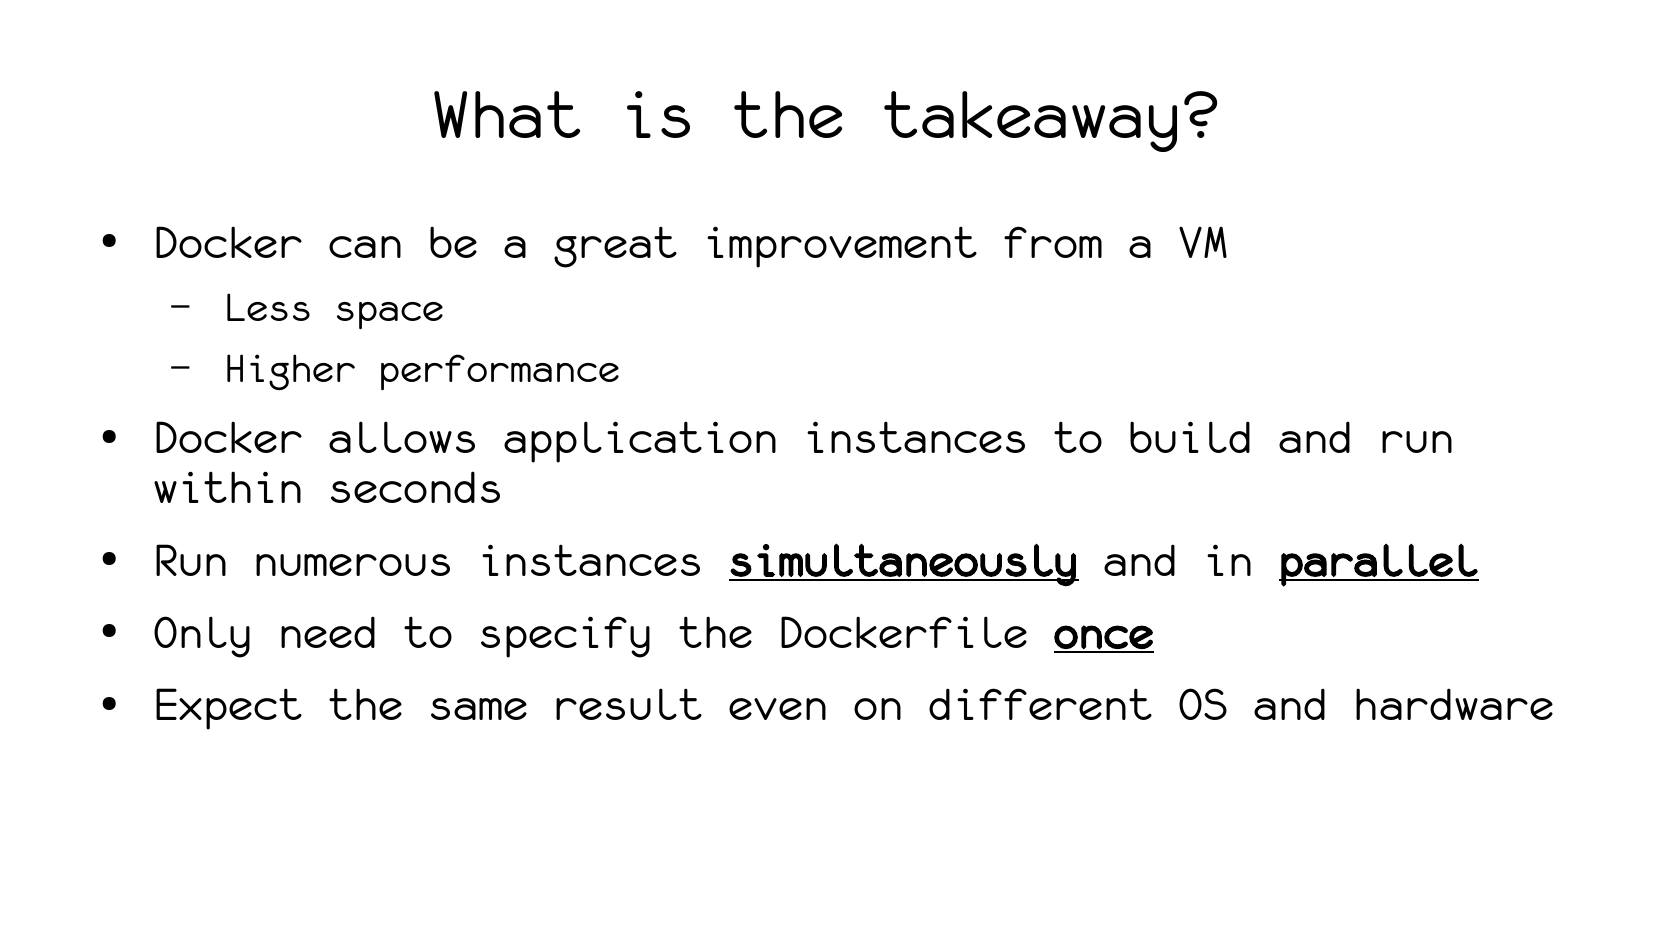

# What is the takeaway?
Docker can be a great improvement from a VM
Less space
Higher performance
Docker allows application instances to build and run within seconds
Run numerous instances simultaneously and in parallel
Only need to specify the Dockerfile once
Expect the same result even on different OS and hardware